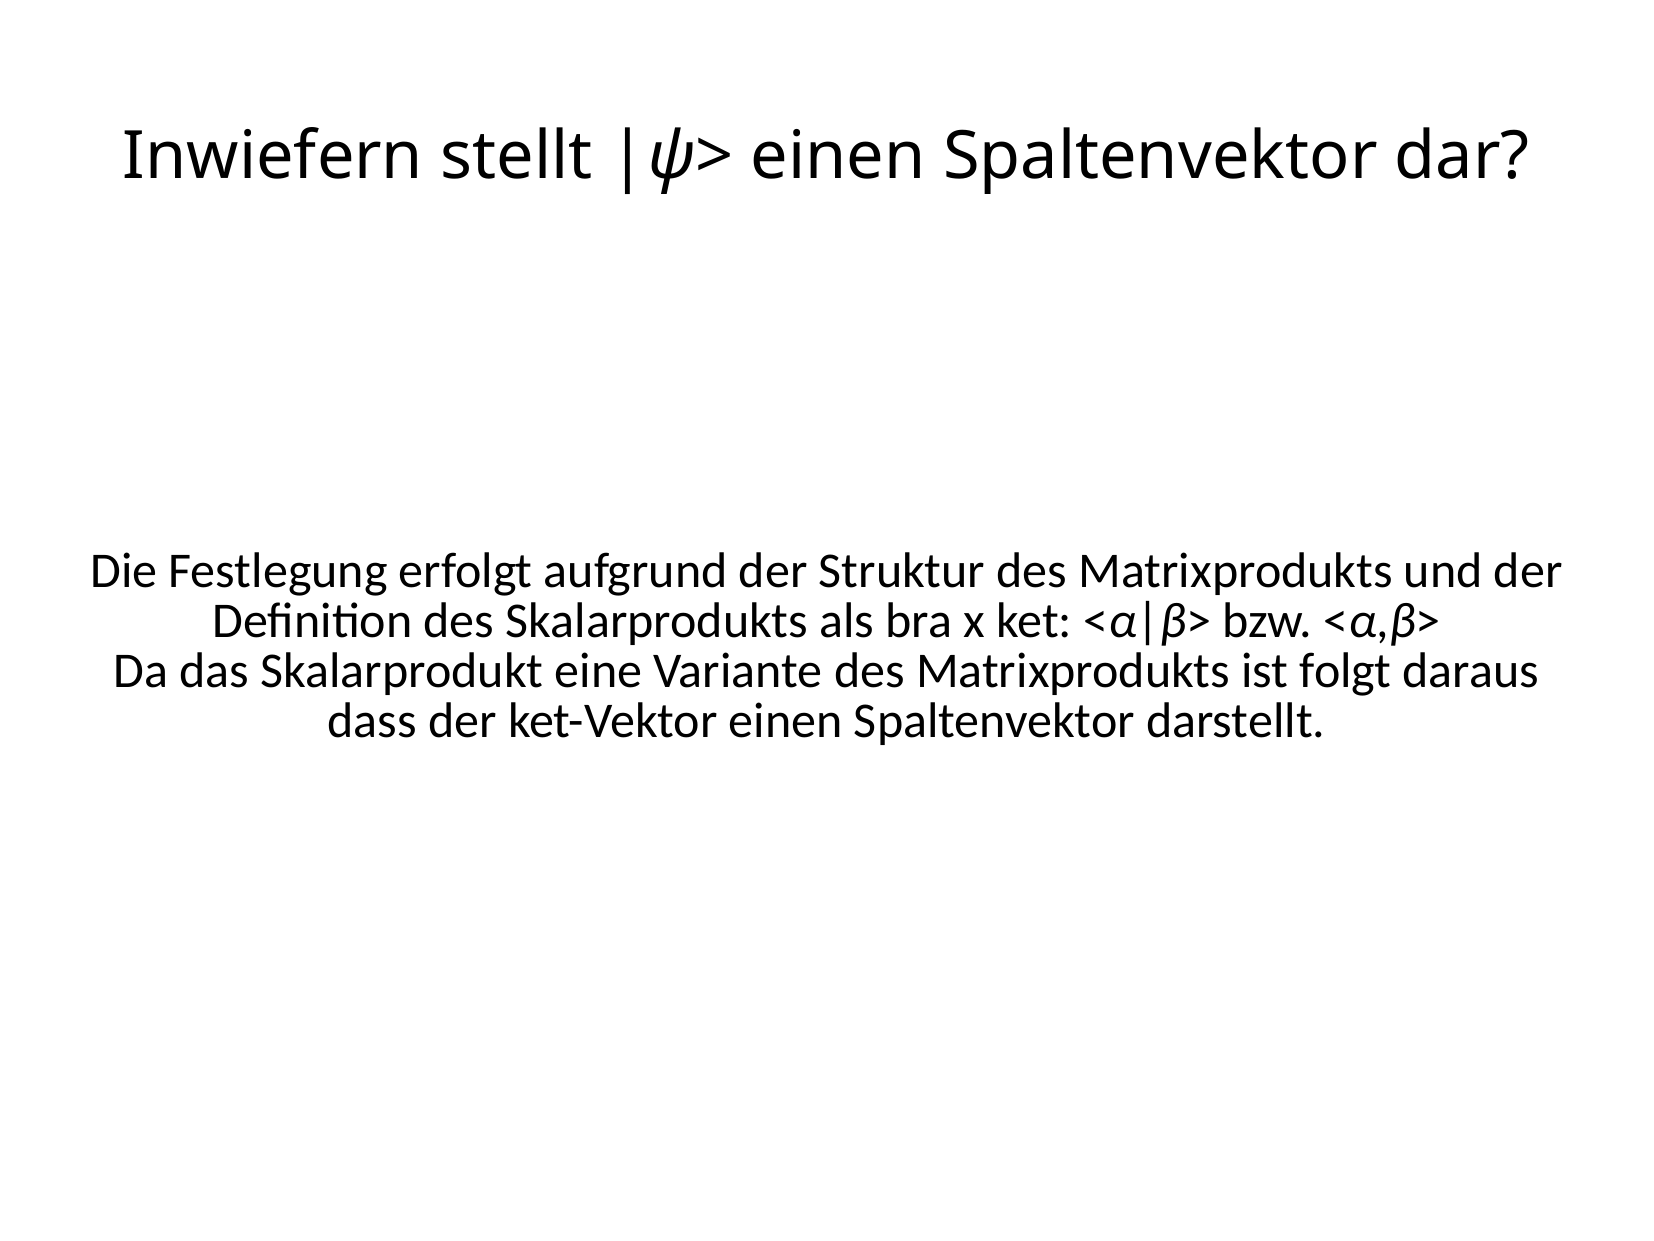

# Inwiefern stellt |ψ> einen Spaltenvektor dar?
Die Festlegung erfolgt aufgrund der Struktur des Matrixprodukts und der Definition des Skalarprodukts als bra x ket: <α|β> bzw. <α,β>
Da das Skalarprodukt eine Variante des Matrixprodukts ist folgt daraus dass der ket-Vektor einen Spaltenvektor darstellt.